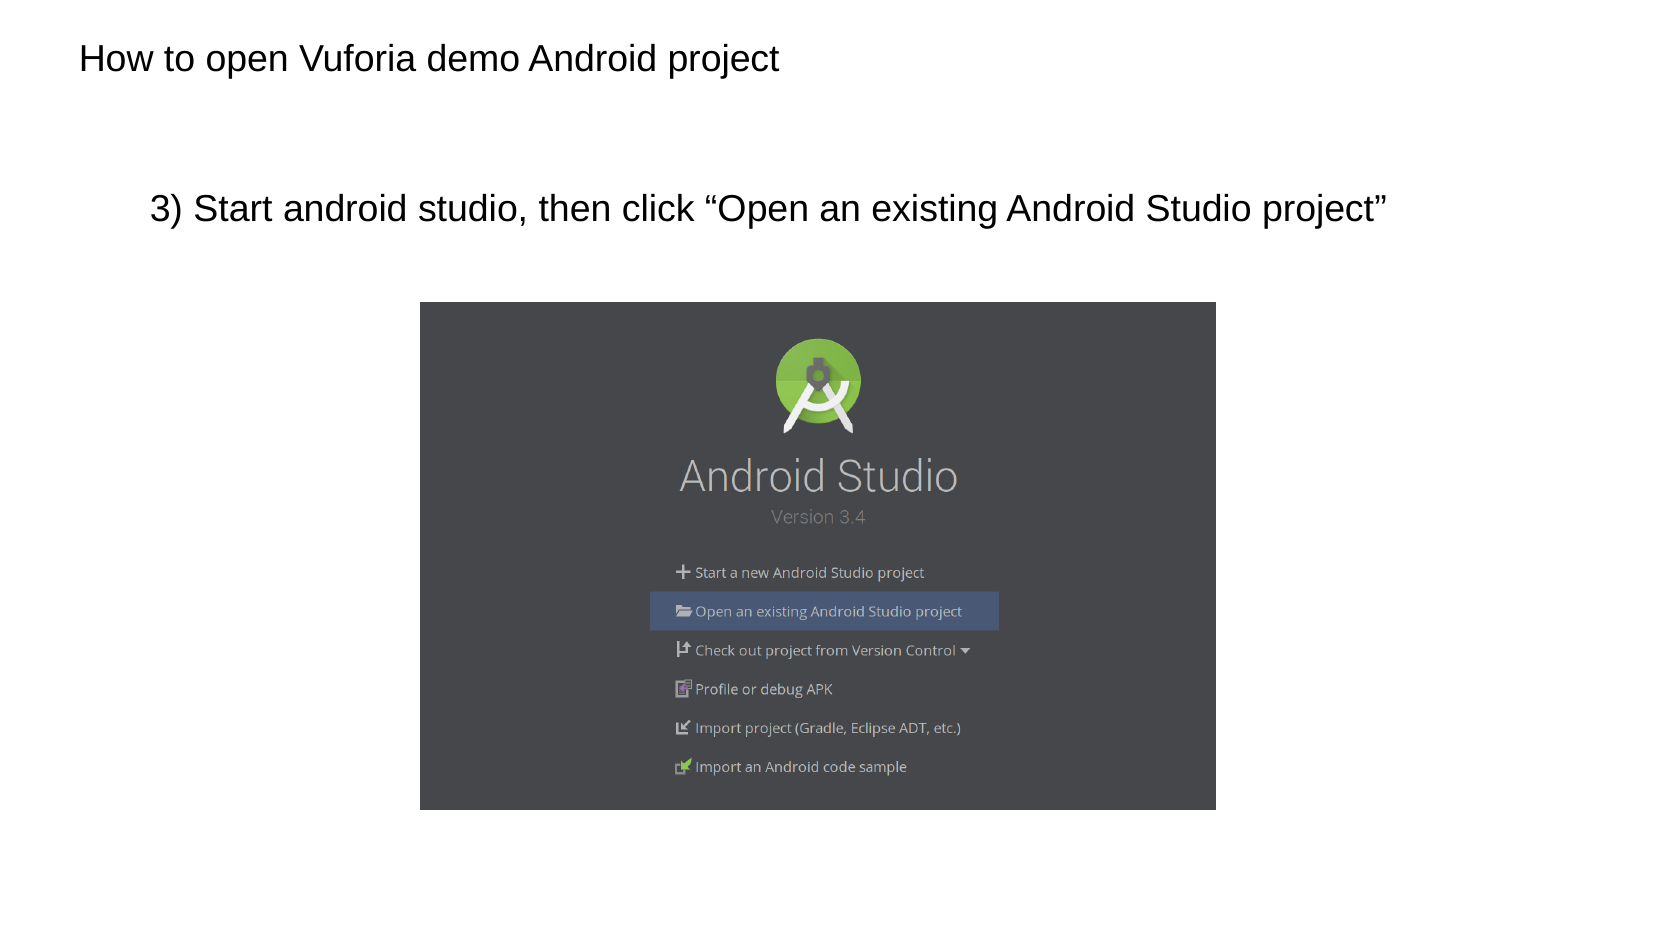

How to open Vuforia demo Android project
3) Start android studio, then click “Open an existing Android Studio project”